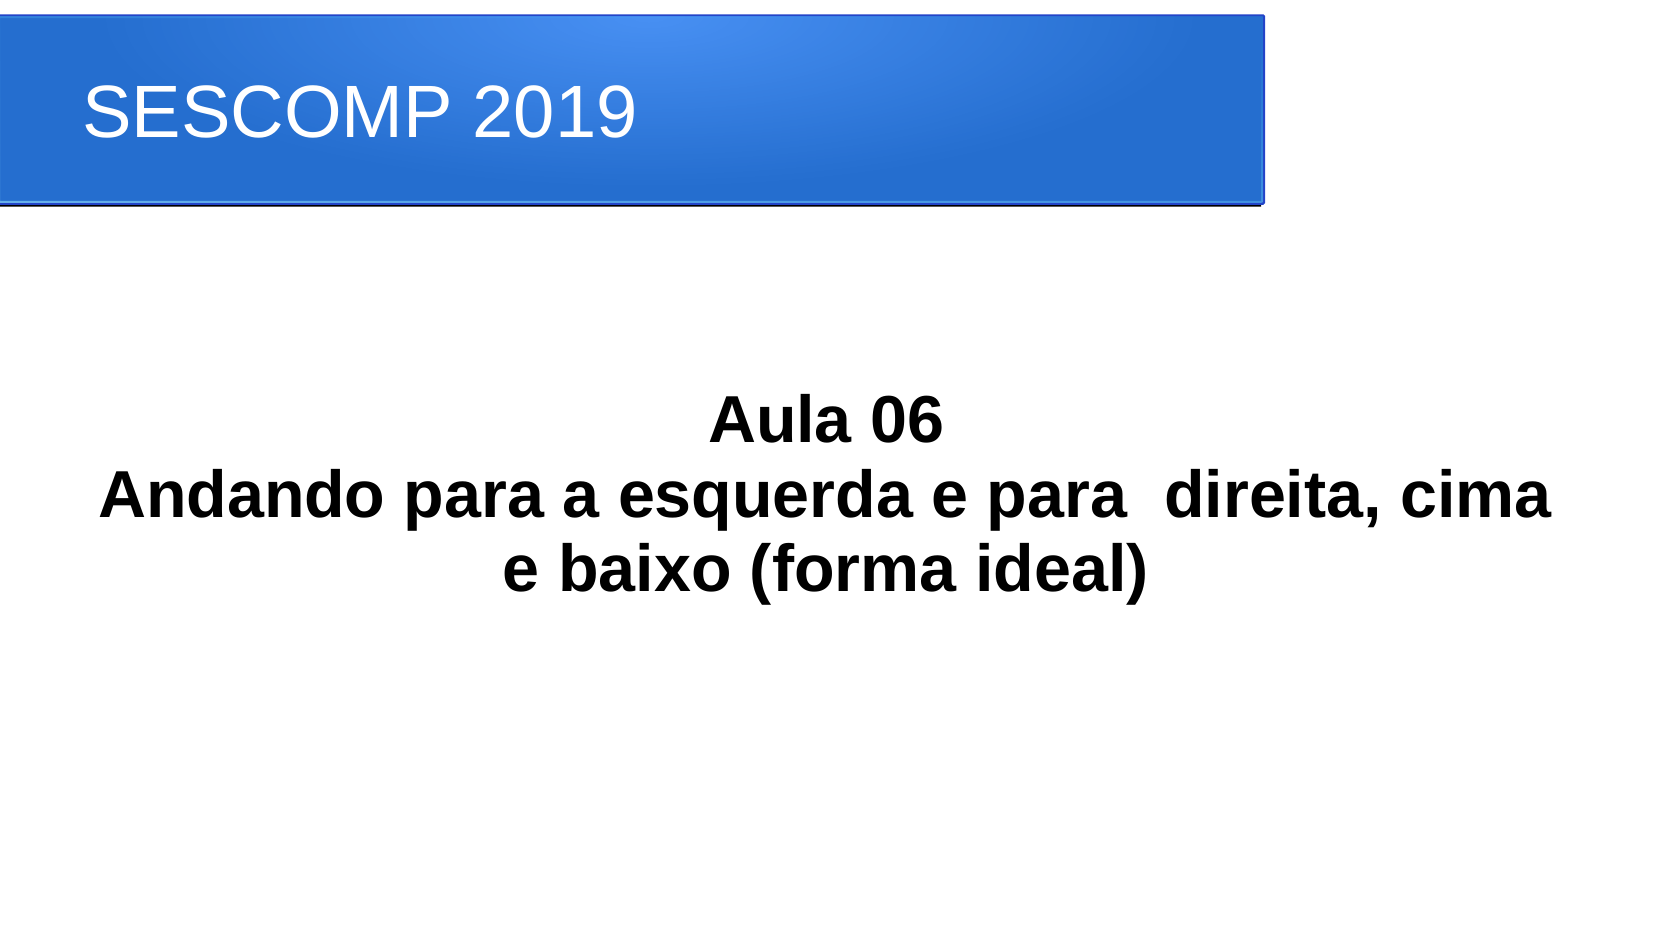

# SESCOMP 2019
Aula 06
Andando para a esquerda e para direita, cima e baixo (forma ideal)